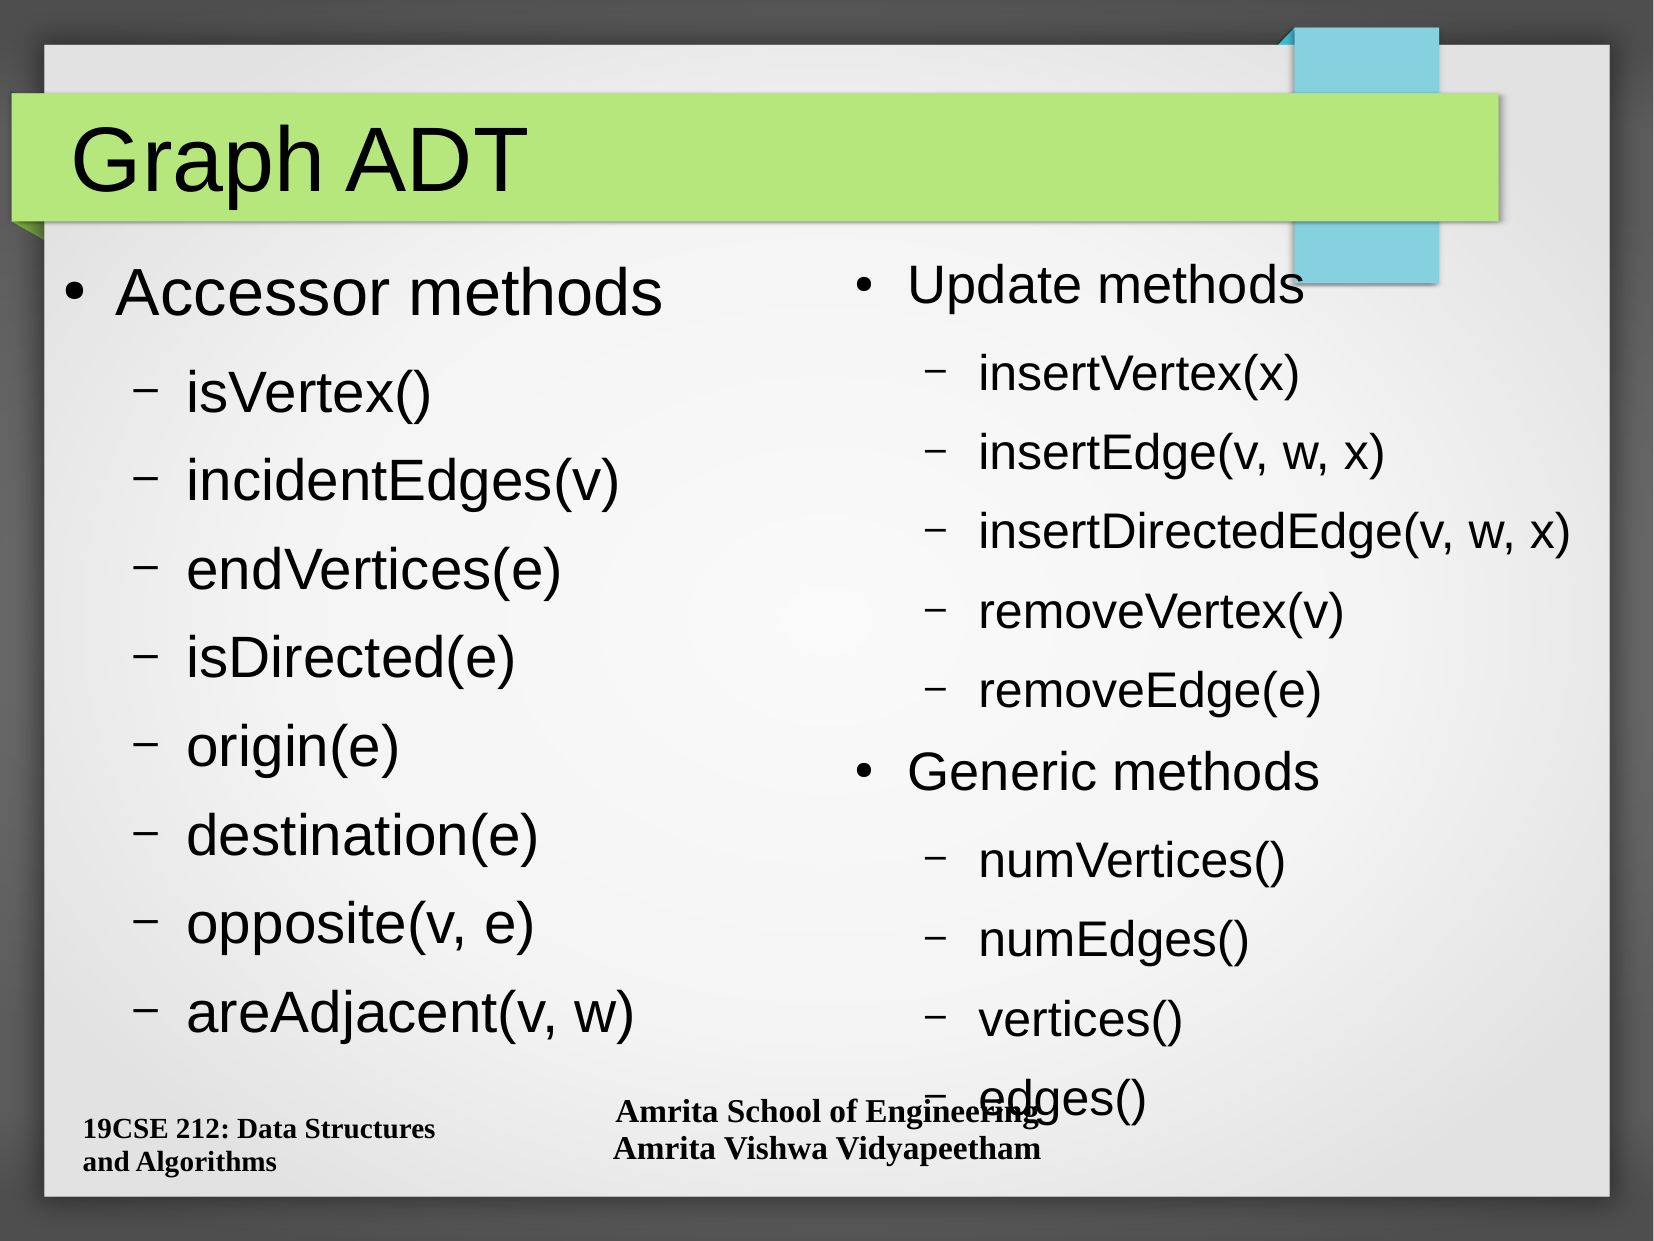

# Graph ADT
Accessor methods
isVertex()
incidentEdges(v)
endVertices(e)
isDirected(e)
origin(e)
destination(e)
opposite(v, e)
areAdjacent(v, w)
Update methods
insertVertex(x)
insertEdge(v, w, x)
insertDirectedEdge(v, w, x)
removeVertex(v)
removeEdge(e)
Generic methods
numVertices()
numEdges()
vertices()
edges()